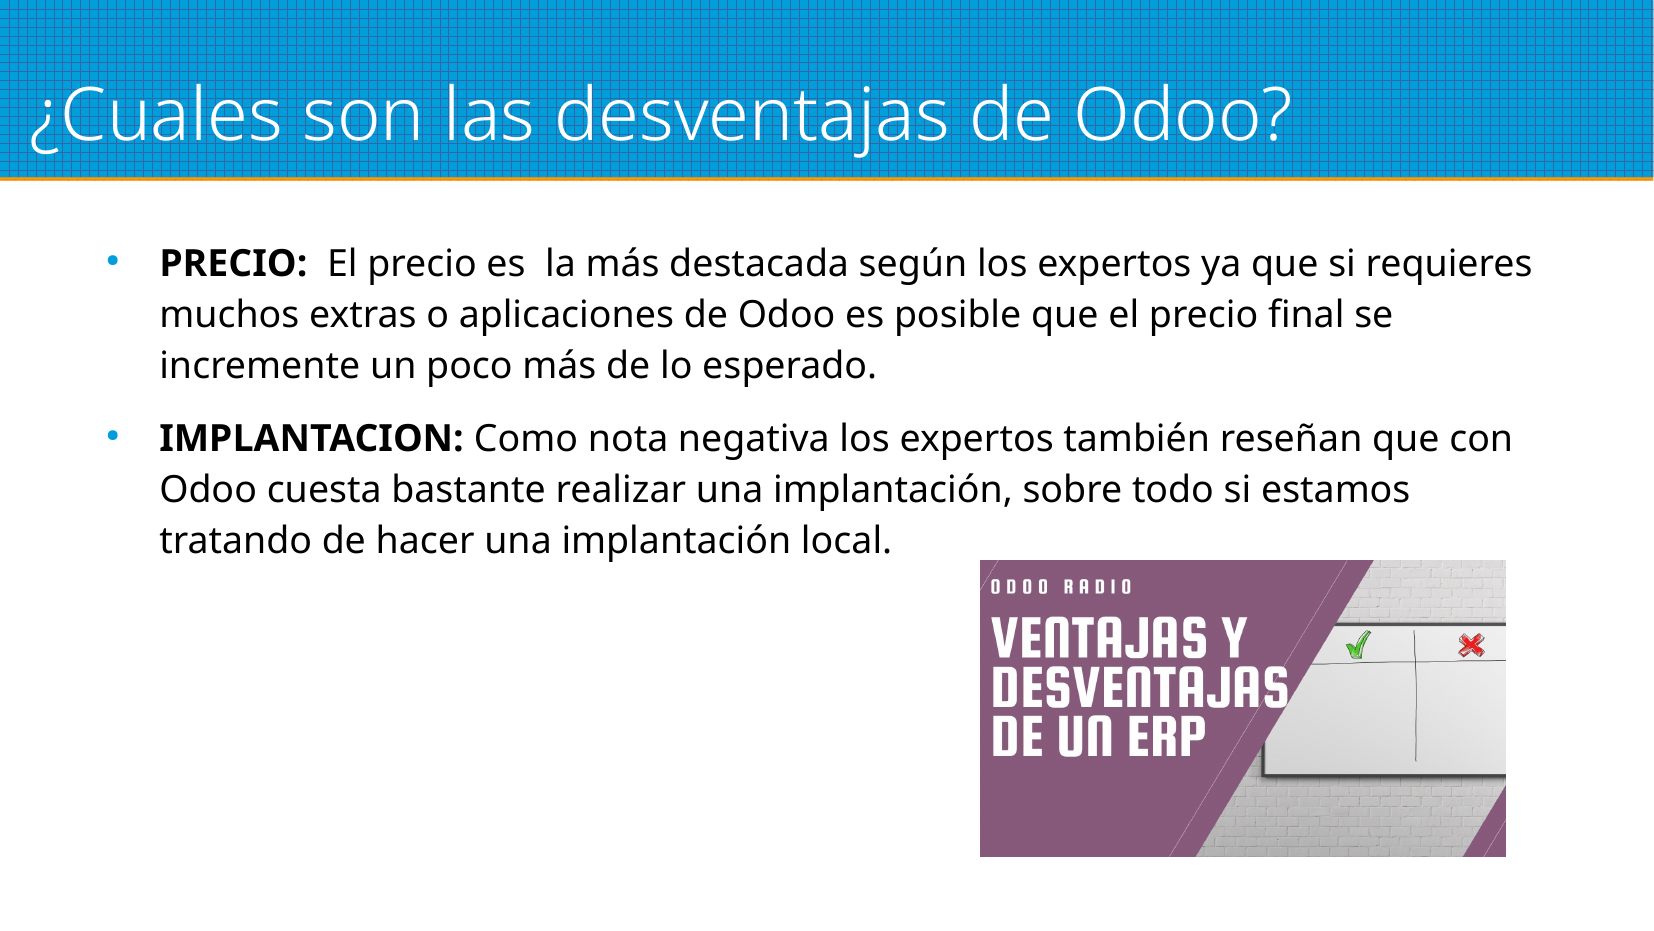

# ¿Cuales son las desventajas de Odoo?
PRECIO: El precio es la más destacada según los expertos ya que si requieres muchos extras o aplicaciones de Odoo es posible que el precio final se incremente un poco más de lo esperado.
IMPLANTACION: Como nota negativa los expertos también reseñan que con Odoo cuesta bastante realizar una implantación, sobre todo si estamos tratando de hacer una implantación local.